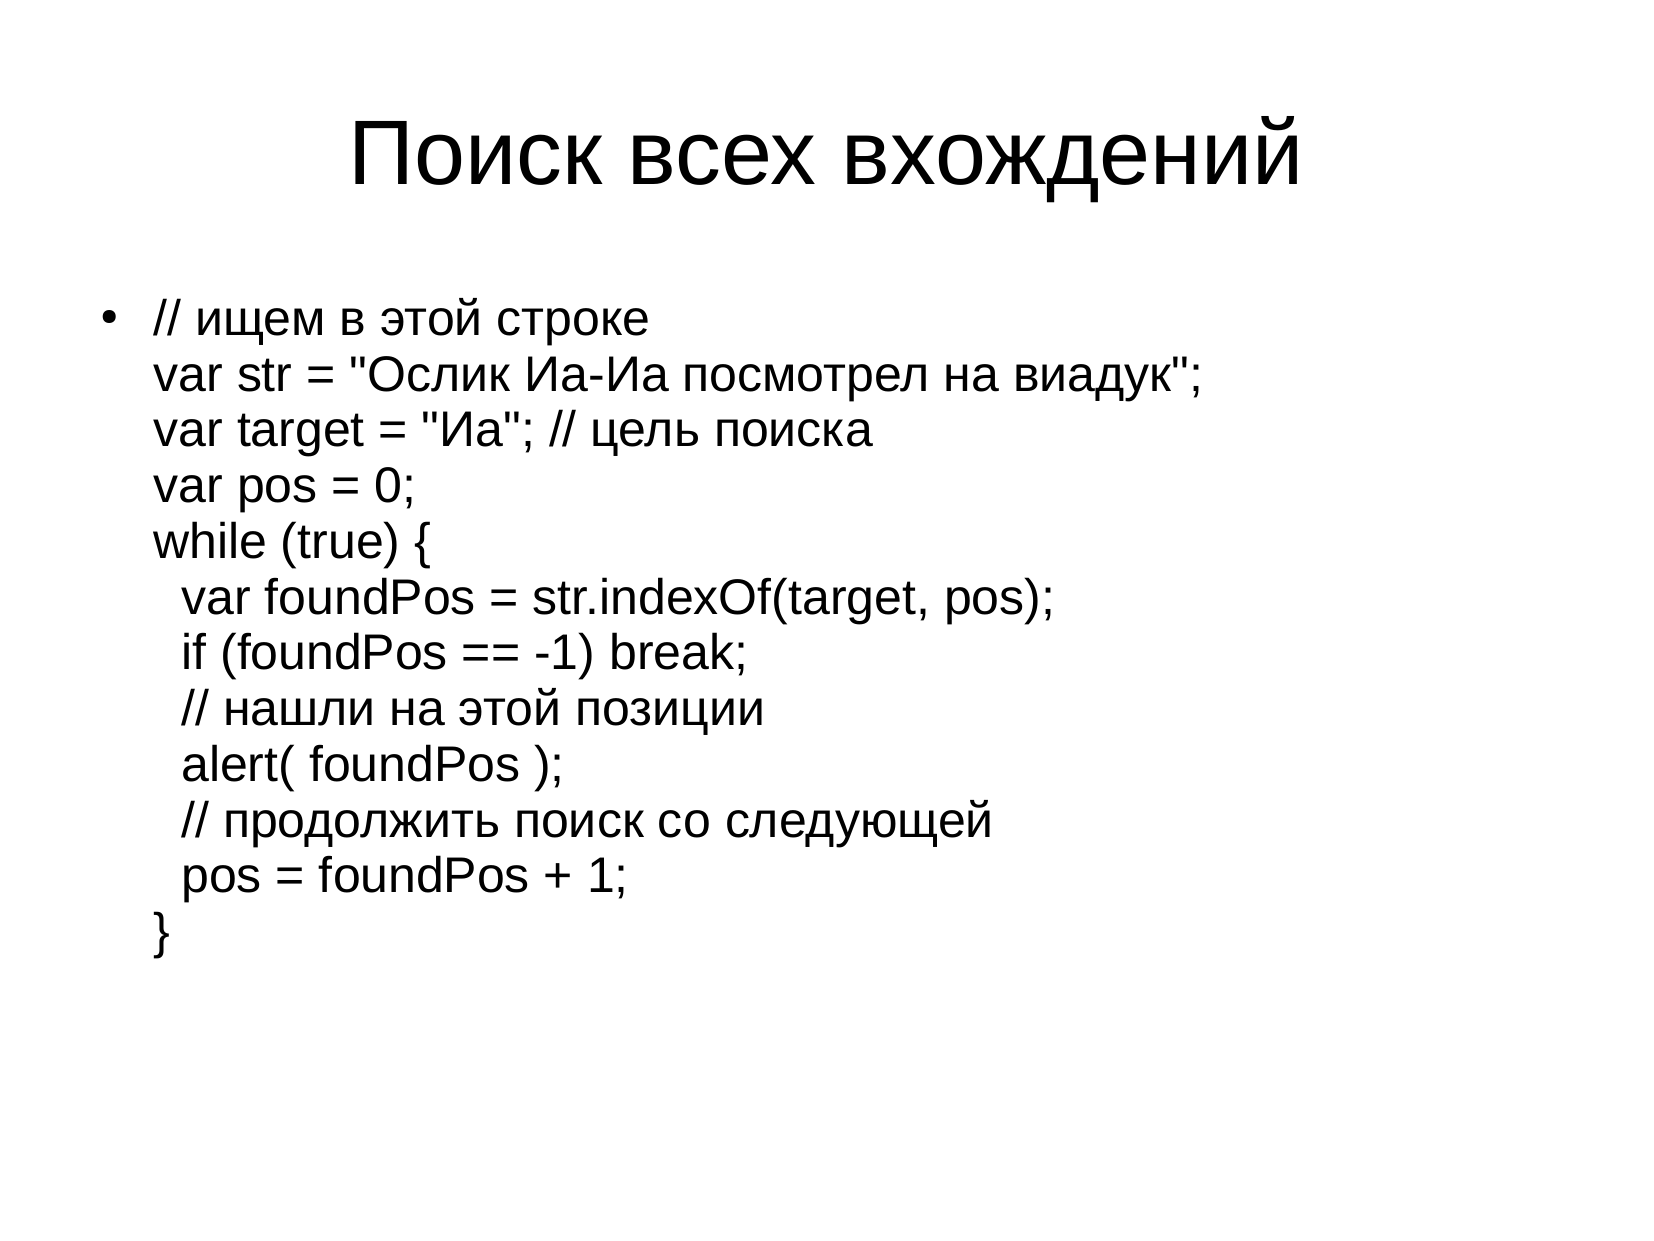

# Поиск всех вхождений
// ищем в этой строке
var str = "Ослик Иа-Иа посмотрел на виадук";
var target = "Иа"; // цель поиска
var pos = 0;
while (true) {
 var foundPos = str.indexOf(target, pos);
 if (foundPos == -1) break;
 // нашли на этой позиции
 alert( foundPos );
 // продолжить поиск со следующей
 pos = foundPos + 1;
}